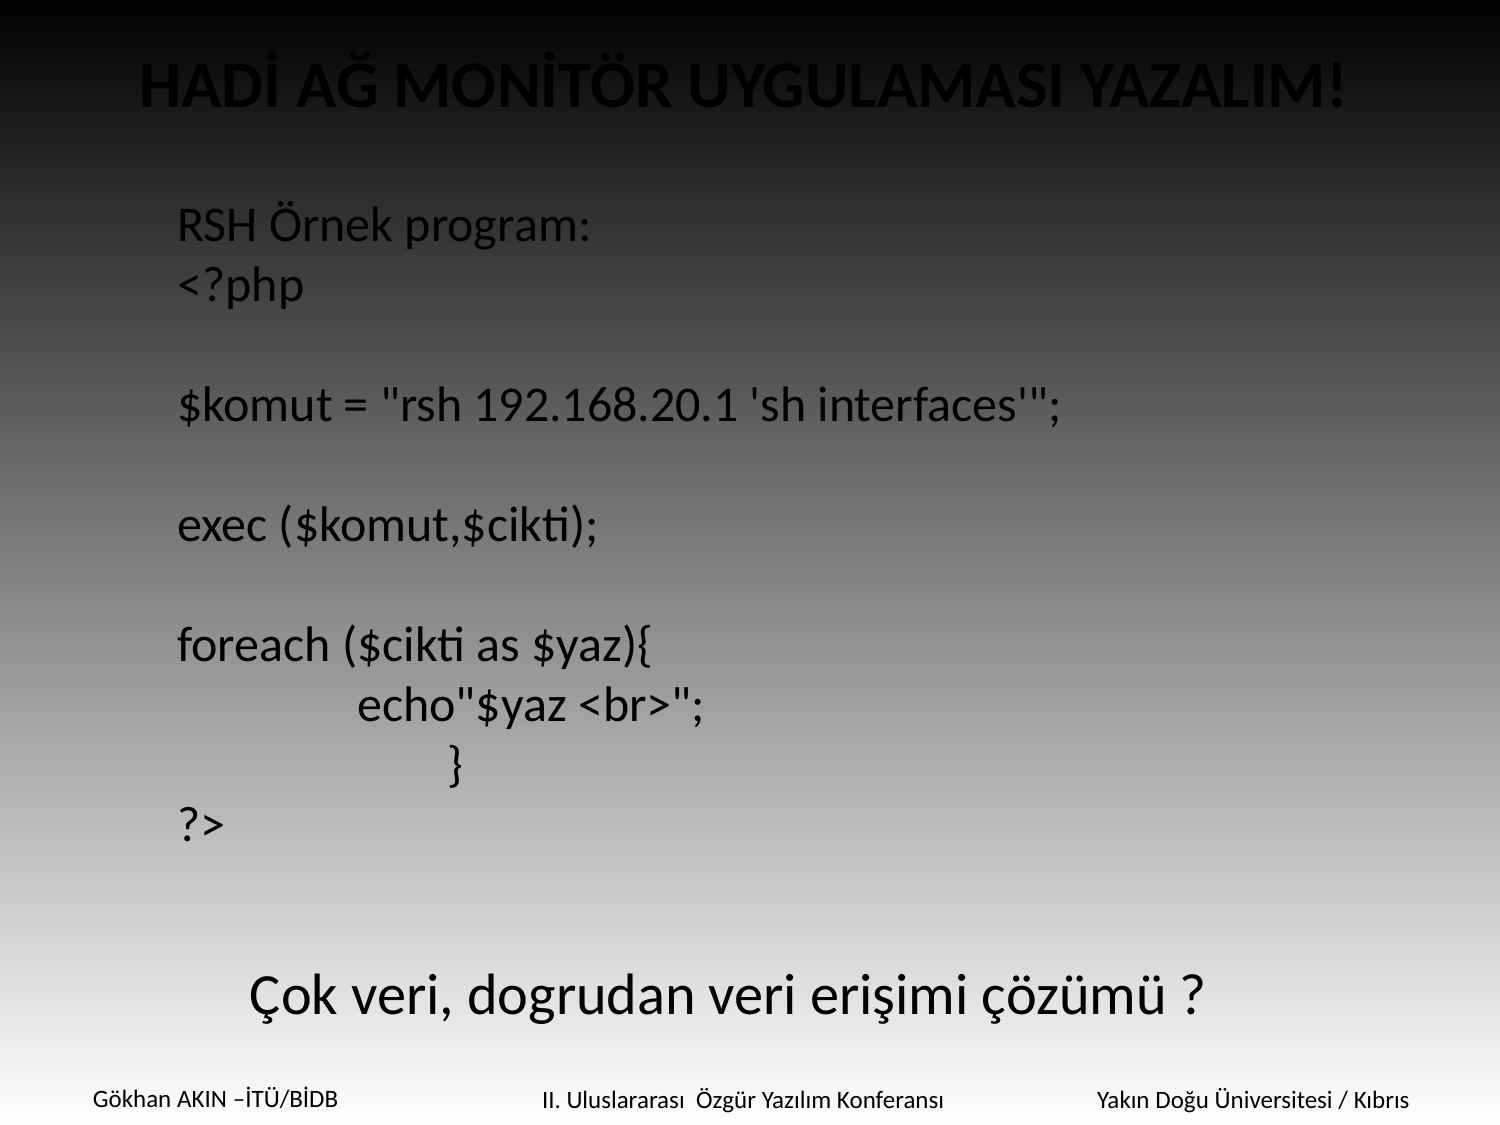

HADİ AĞ MONİTÖR UYGULAMASI YAZALIM!
RSH Örnek program:
<?php
$komut = "rsh 192.168.20.1 'sh interfaces'";
exec ($komut,$cikti);
foreach ($cikti as $yaz){
 echo"$yaz <br>";
 }
?>
Çok veri, dogrudan veri erişimi çözümü ?